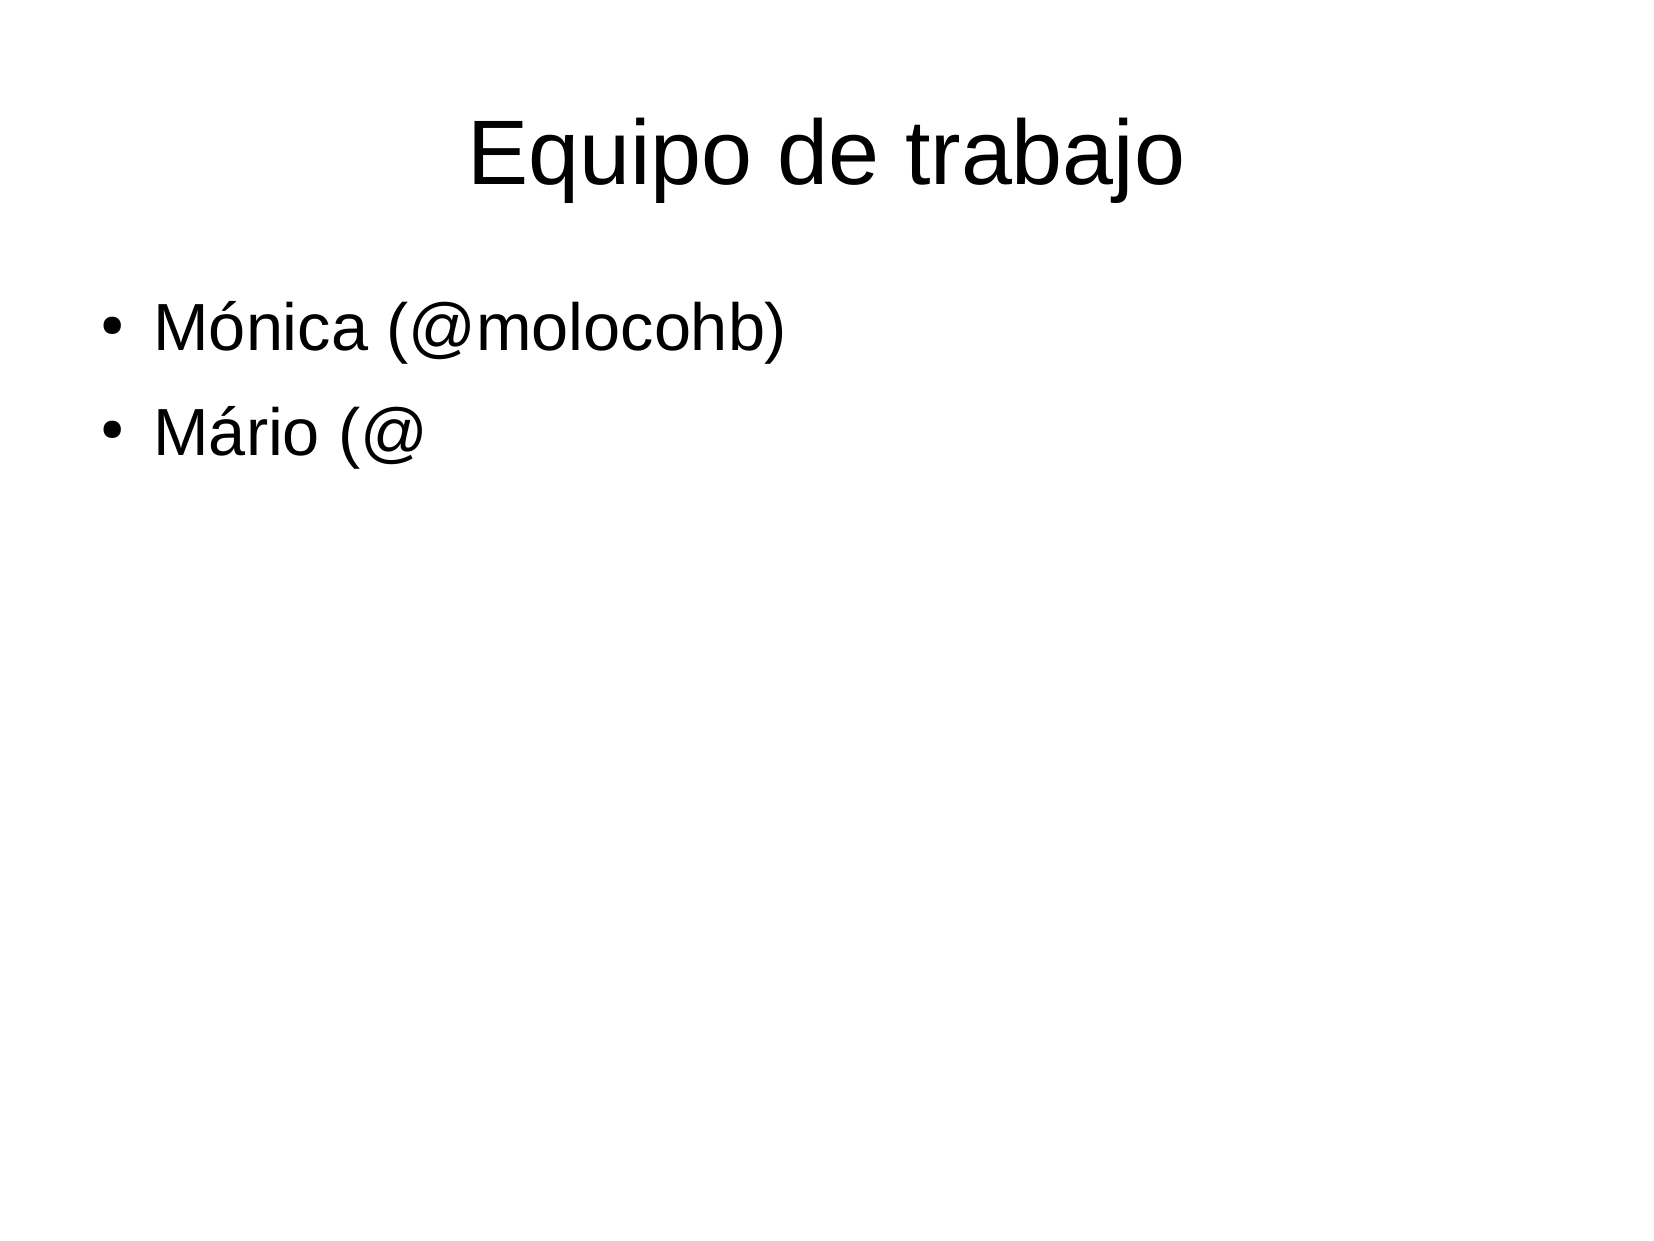

# Equipo de trabajo
Mónica (@molocohb)
Mário (@